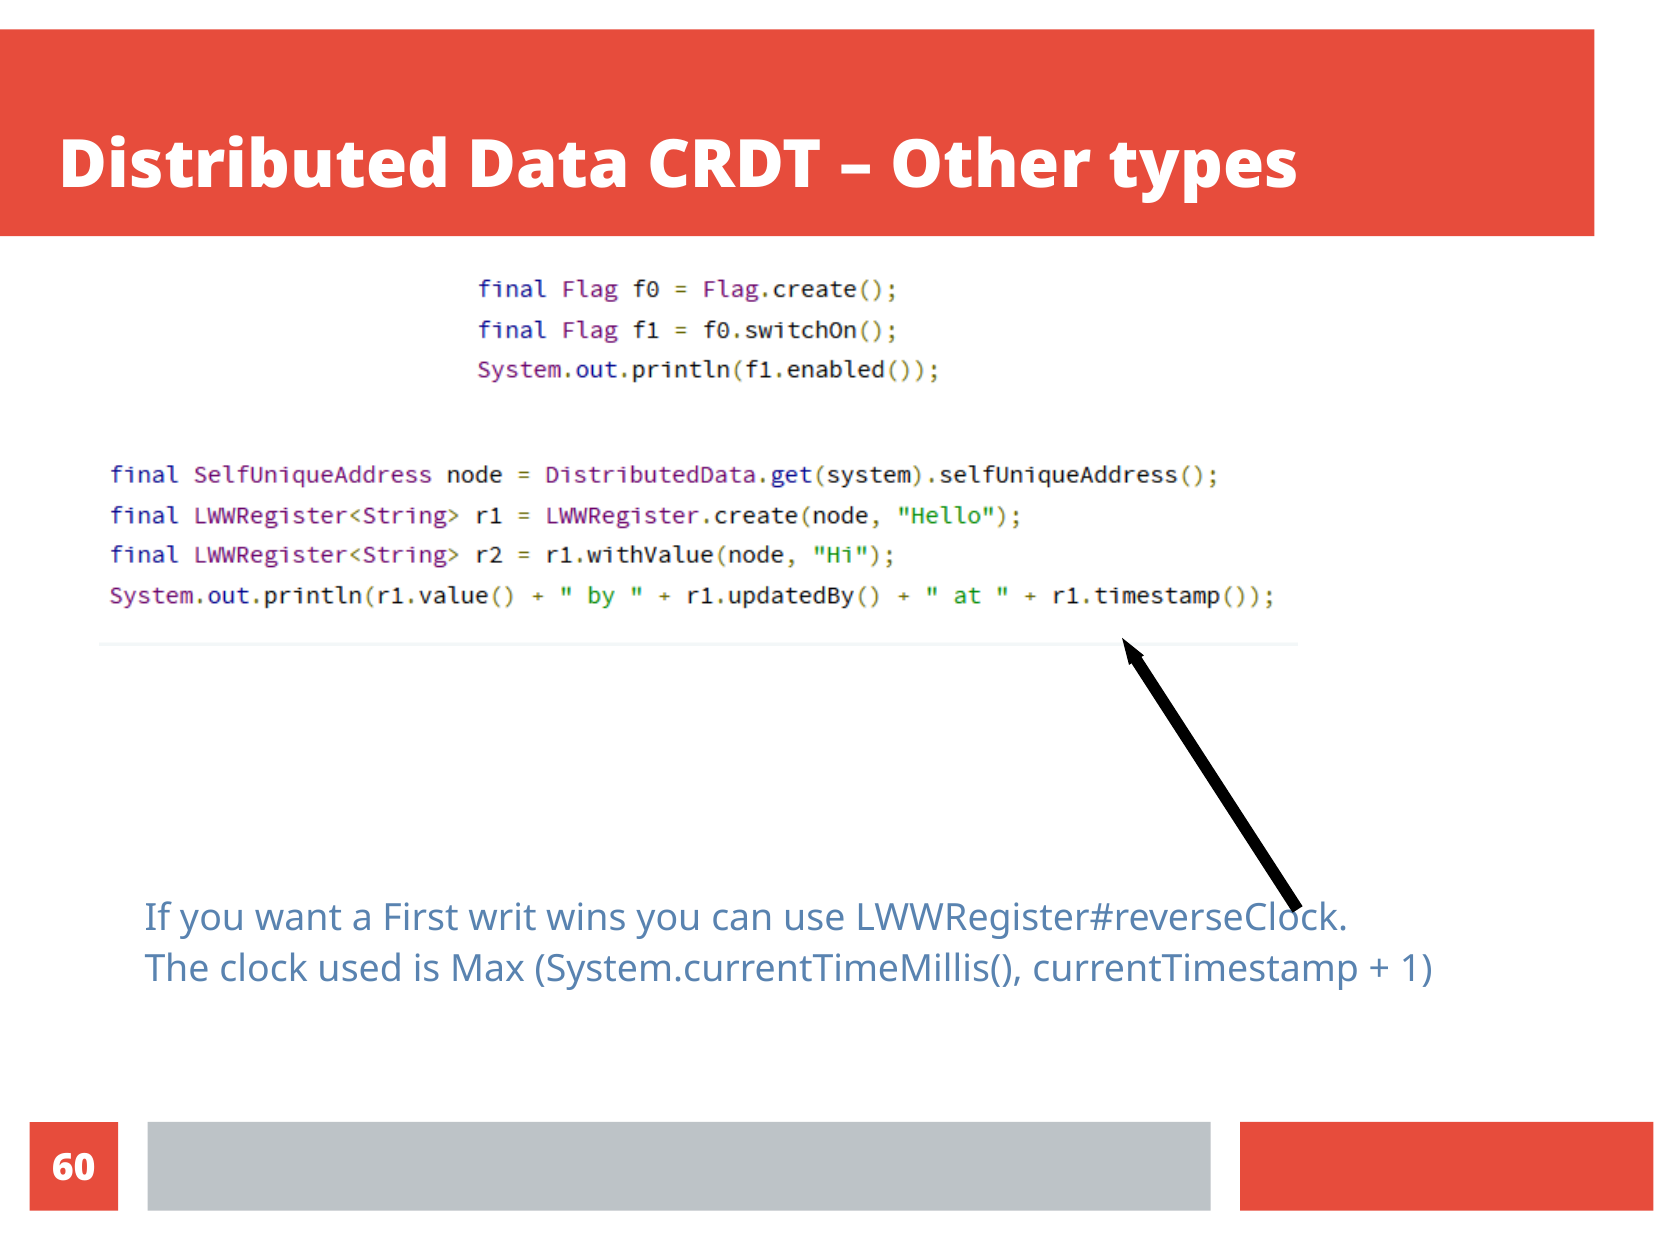

# Distributed Data CRDT – Other types
If you want a First writ wins you can use LWWRegister#reverseClock.
The clock used is Max (System.currentTimeMillis(), currentTimestamp + 1)
60